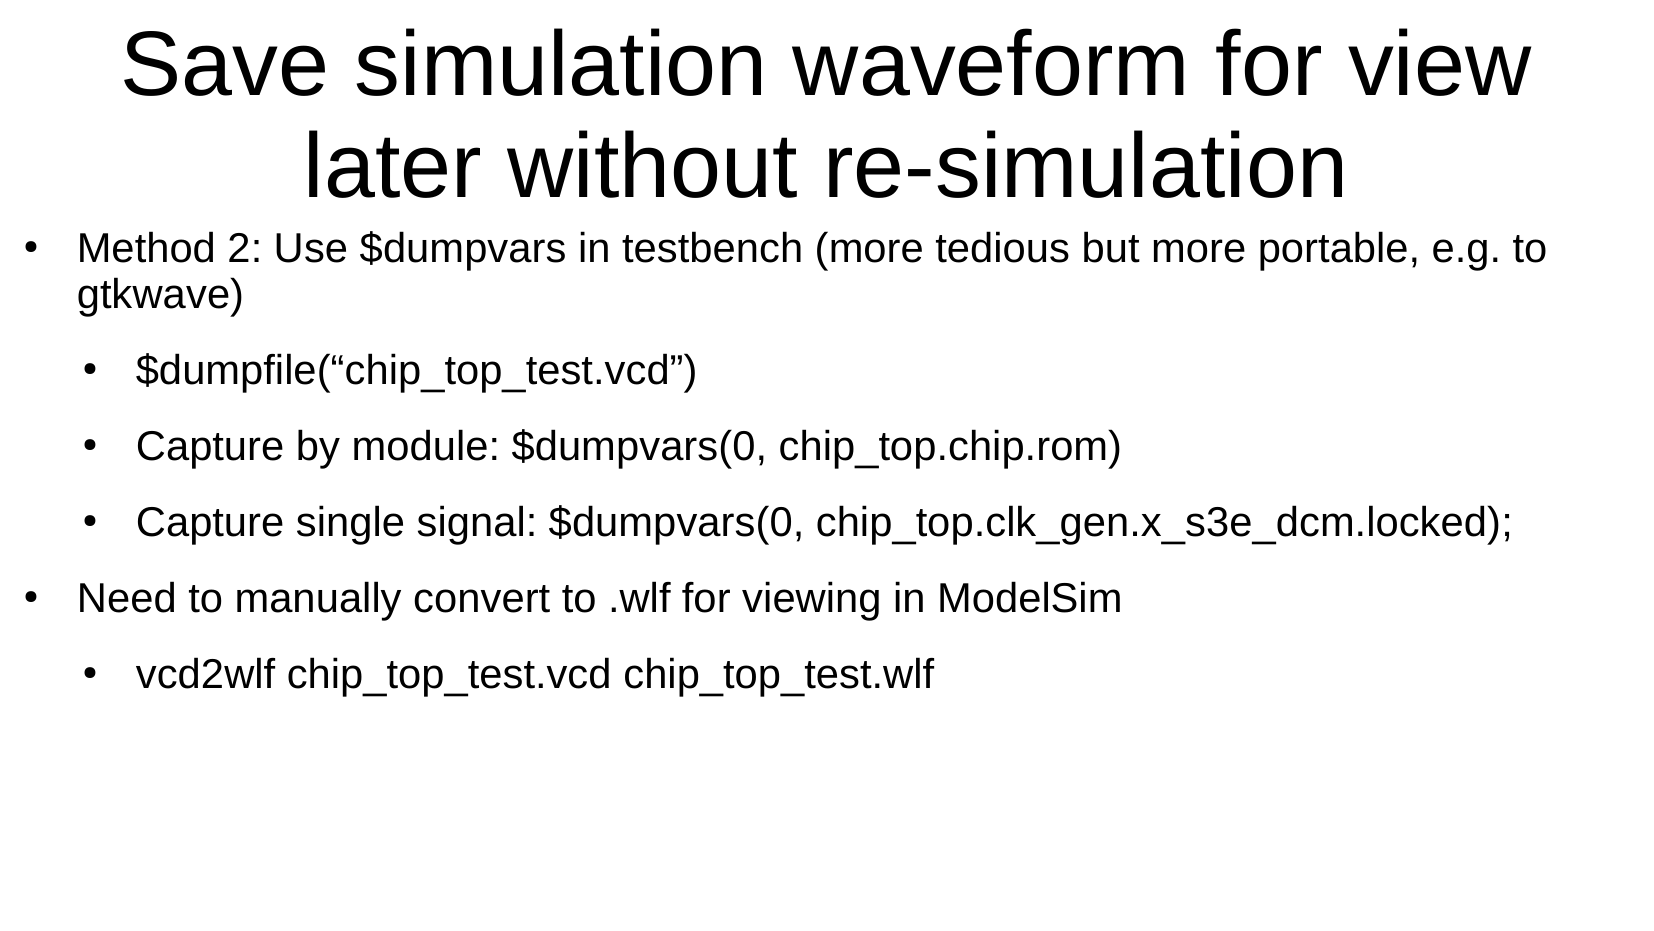

# Save simulation waveform for view later without re-simulation
Method 2: Use $dumpvars in testbench (more tedious but more portable, e.g. to gtkwave)
$dumpfile(“chip_top_test.vcd”)
Capture by module: $dumpvars(0, chip_top.chip.rom)
Capture single signal: $dumpvars(0, chip_top.clk_gen.x_s3e_dcm.locked);
Need to manually convert to .wlf for viewing in ModelSim
vcd2wlf chip_top_test.vcd chip_top_test.wlf